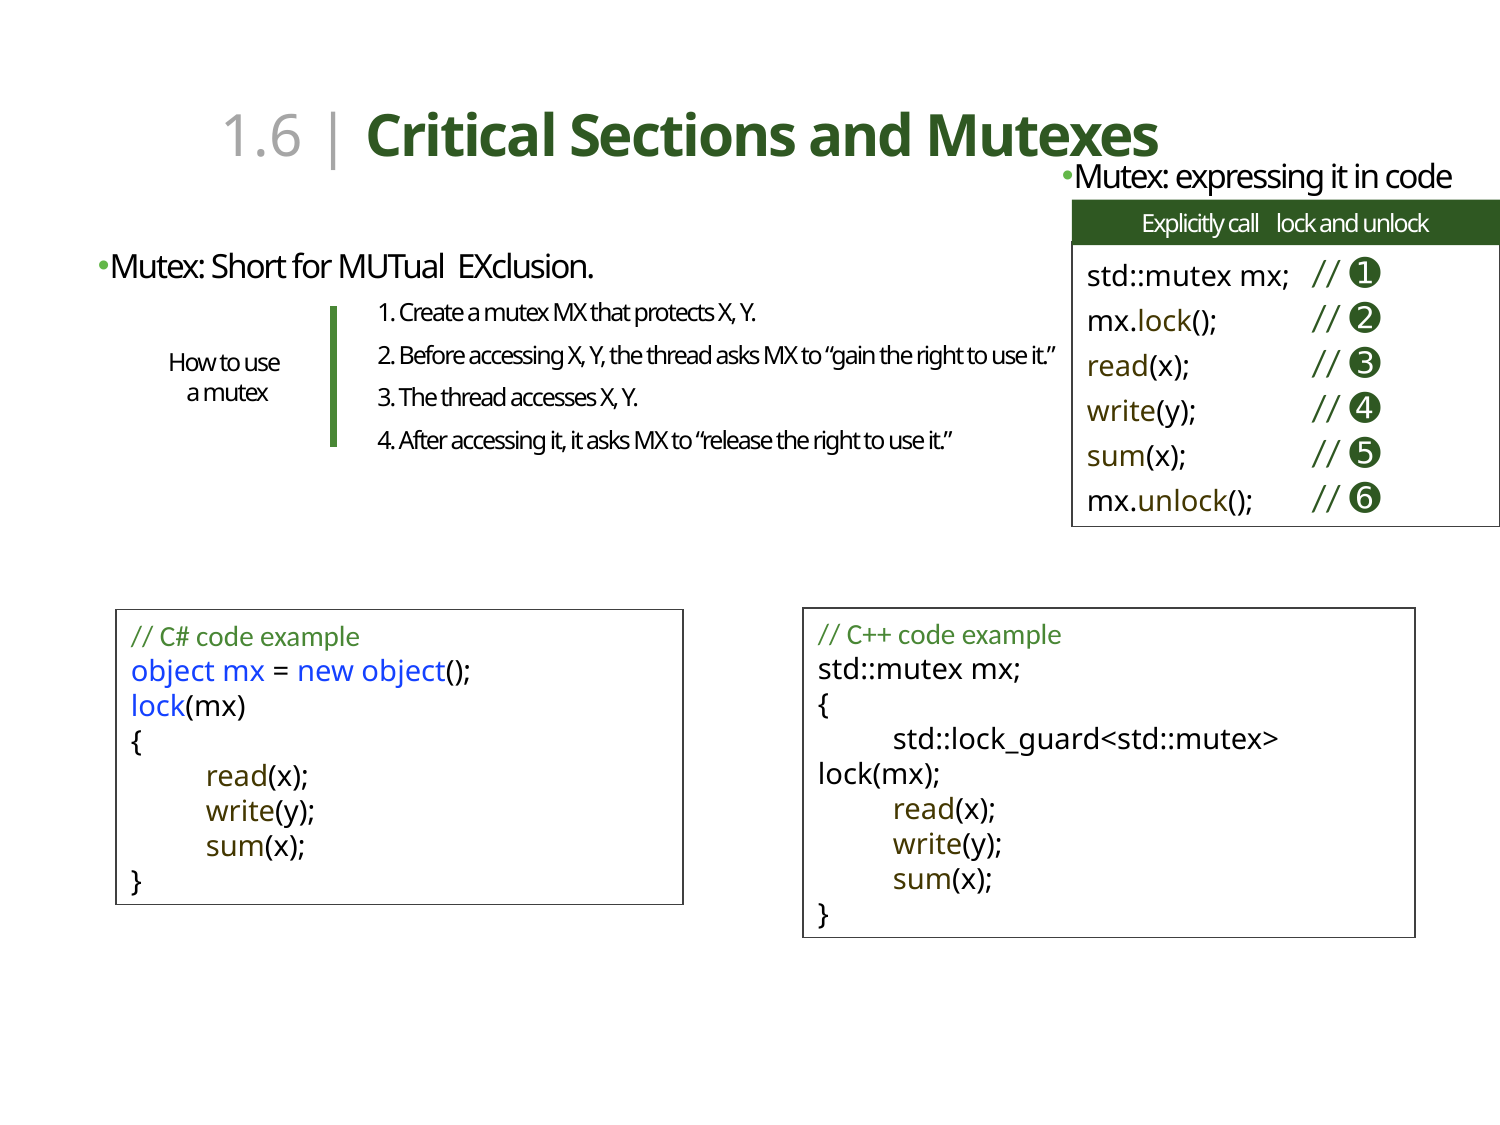

1.6 | Critical Sections and Mutexes
Mutex: expressing it in code
Explicitly call lock and unlock
std::mutex mx; 	// ➊
mx.lock(); 		// ➋
read(x); 		// ➌
write(y); 		// ➍
sum(x); 		// ➎
mx.unlock(); 	// ➏
Mutex: Short for MUTual EXclusion.
1. Create a mutex MX that protects X, Y.
2. Before accessing X, Y, the thread asks MX to “gain the right to use it.”
3. The thread accesses X, Y.
4. After accessing it, it asks MX to “release the right to use it.”
How to use
 a mutex
// C++ code example
std::mutex mx;
{
	std::lock_guard<std::mutex> lock(mx);
	read(x);
	write(y);
	sum(x);
}
// C# code example
object mx = new object();
lock(mx)
{
	read(x);
	write(y);
	sum(x);
}